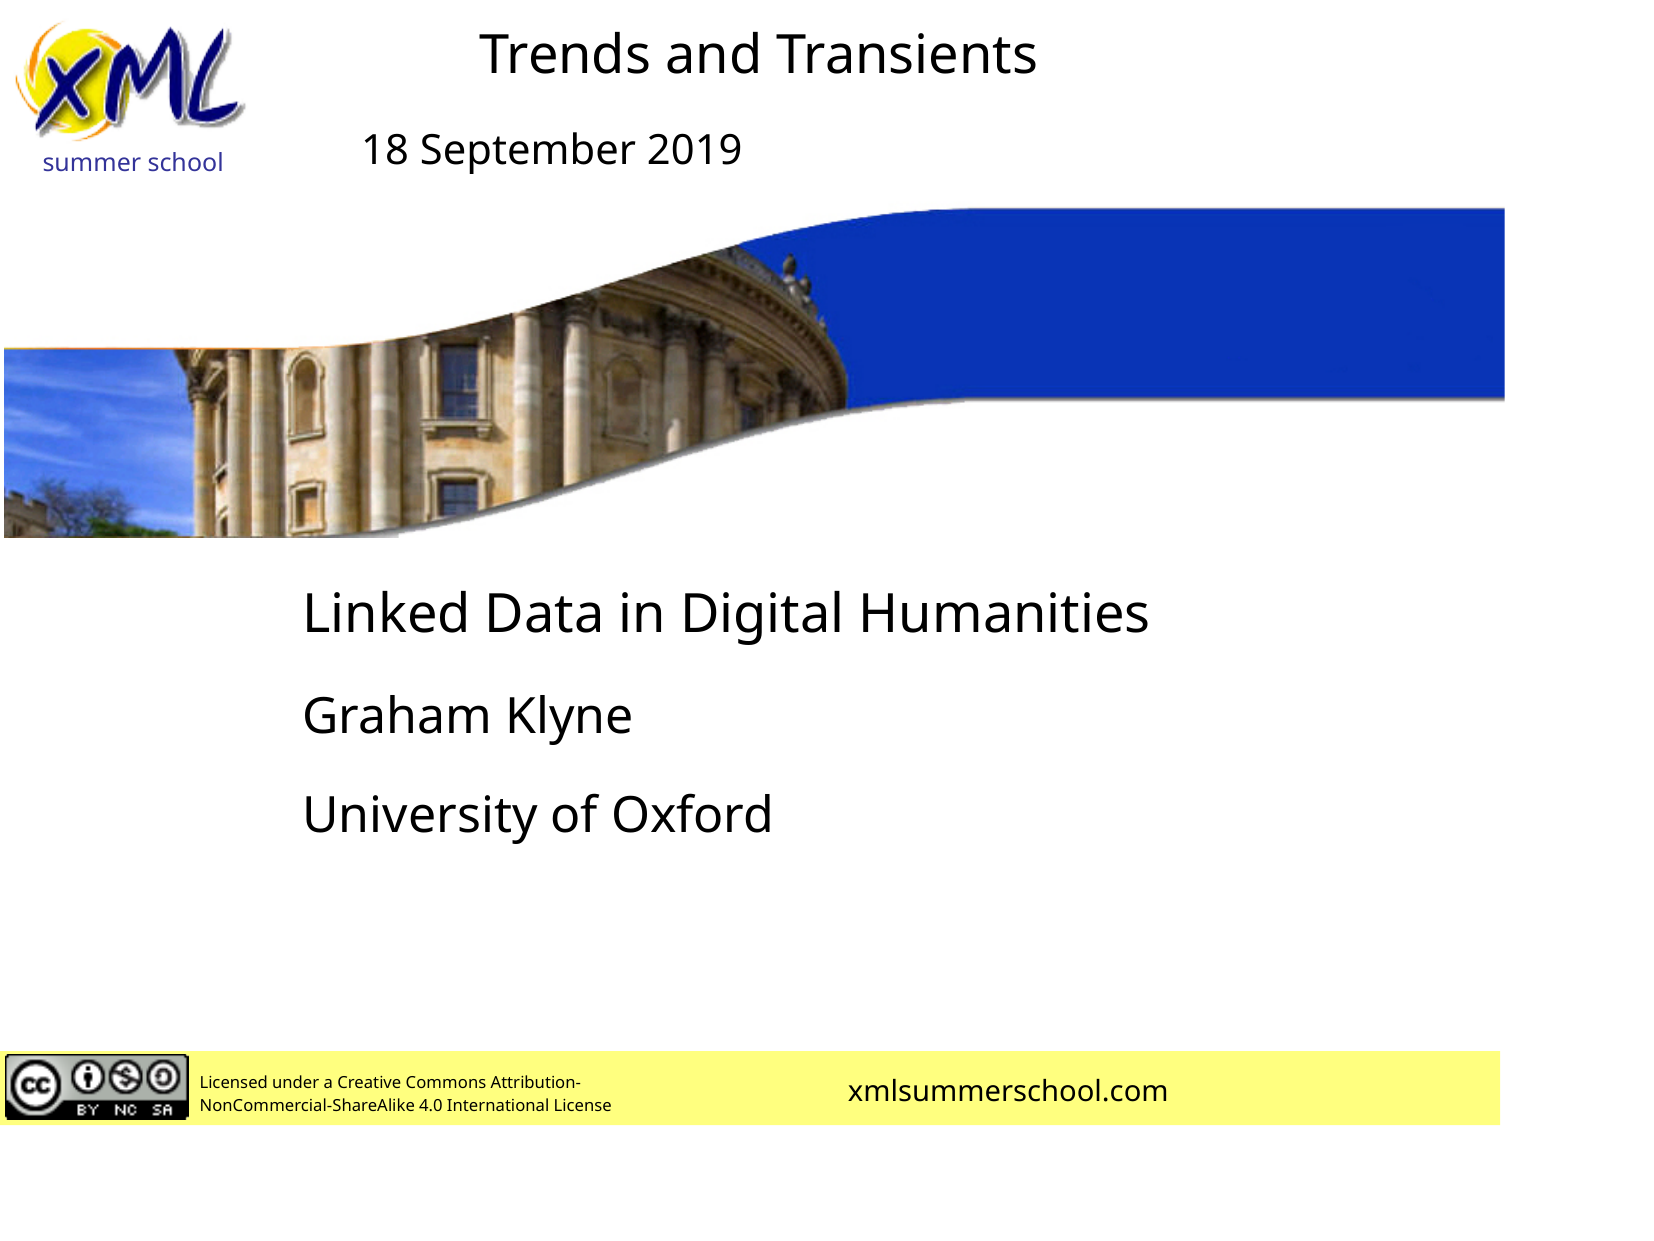

Trends and Transients
18 September 2019
Linked Data in Digital Humanities
Graham Klyne
University of Oxford